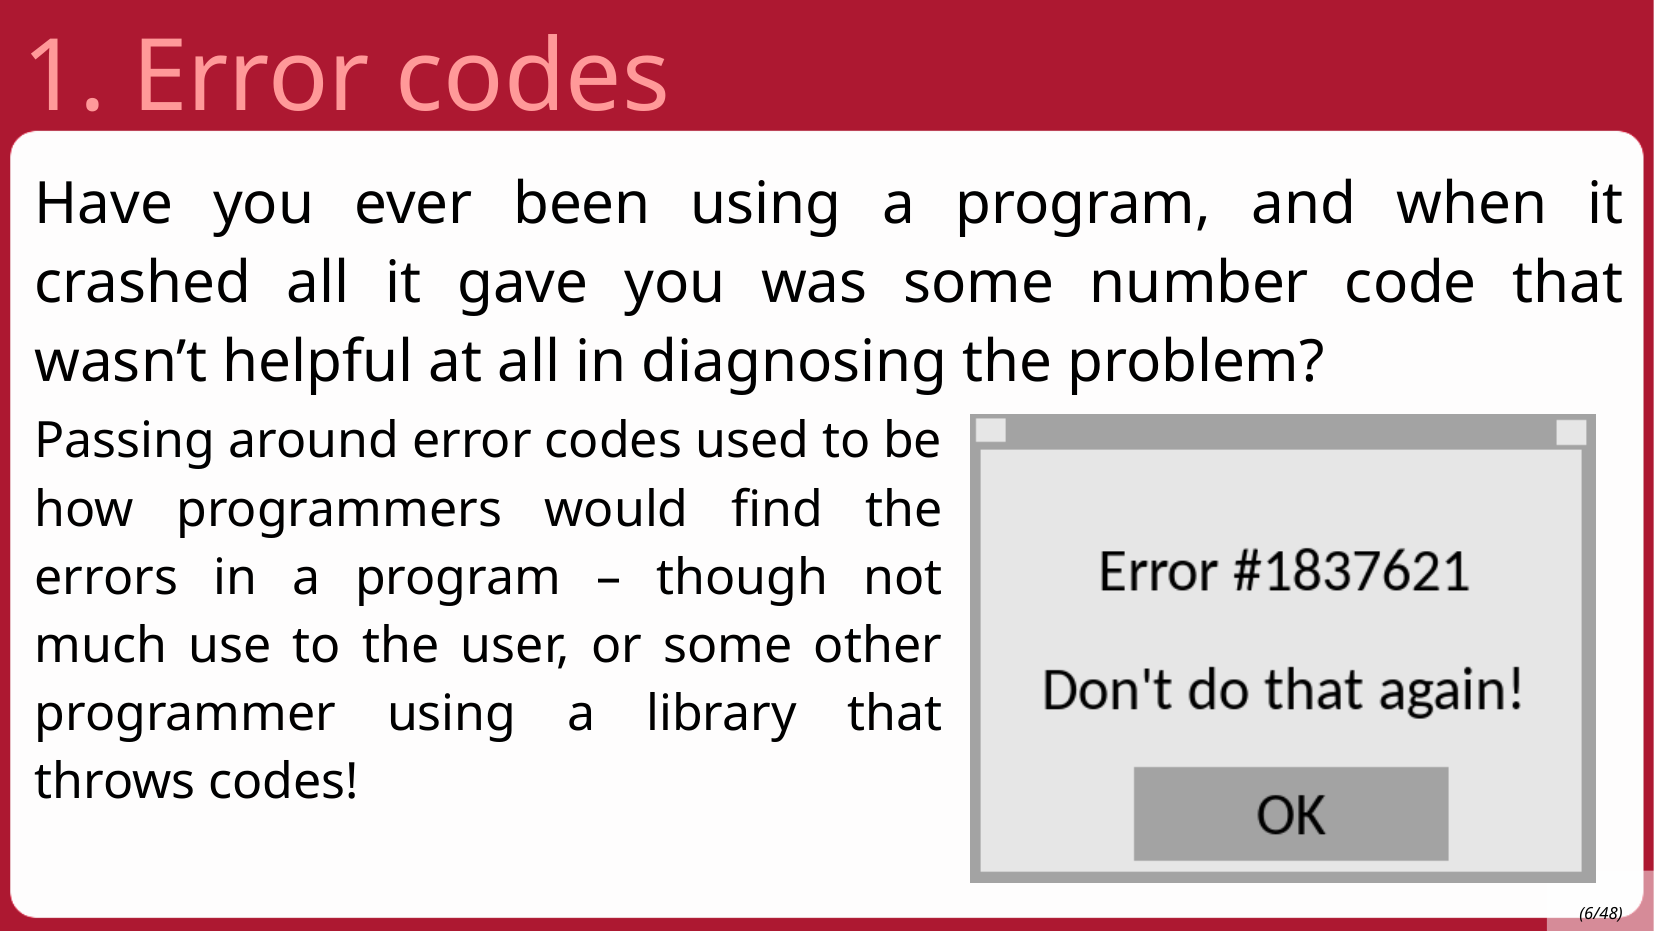

# 1. Error codes
Have you ever been using a program, and when it crashed all it gave you was some number code that wasn’t helpful at all in diagnosing the problem?
Passing around error codes used to be how programmers would find the errors in a program – though not much use to the user, or some other programmer using a library that throws codes!